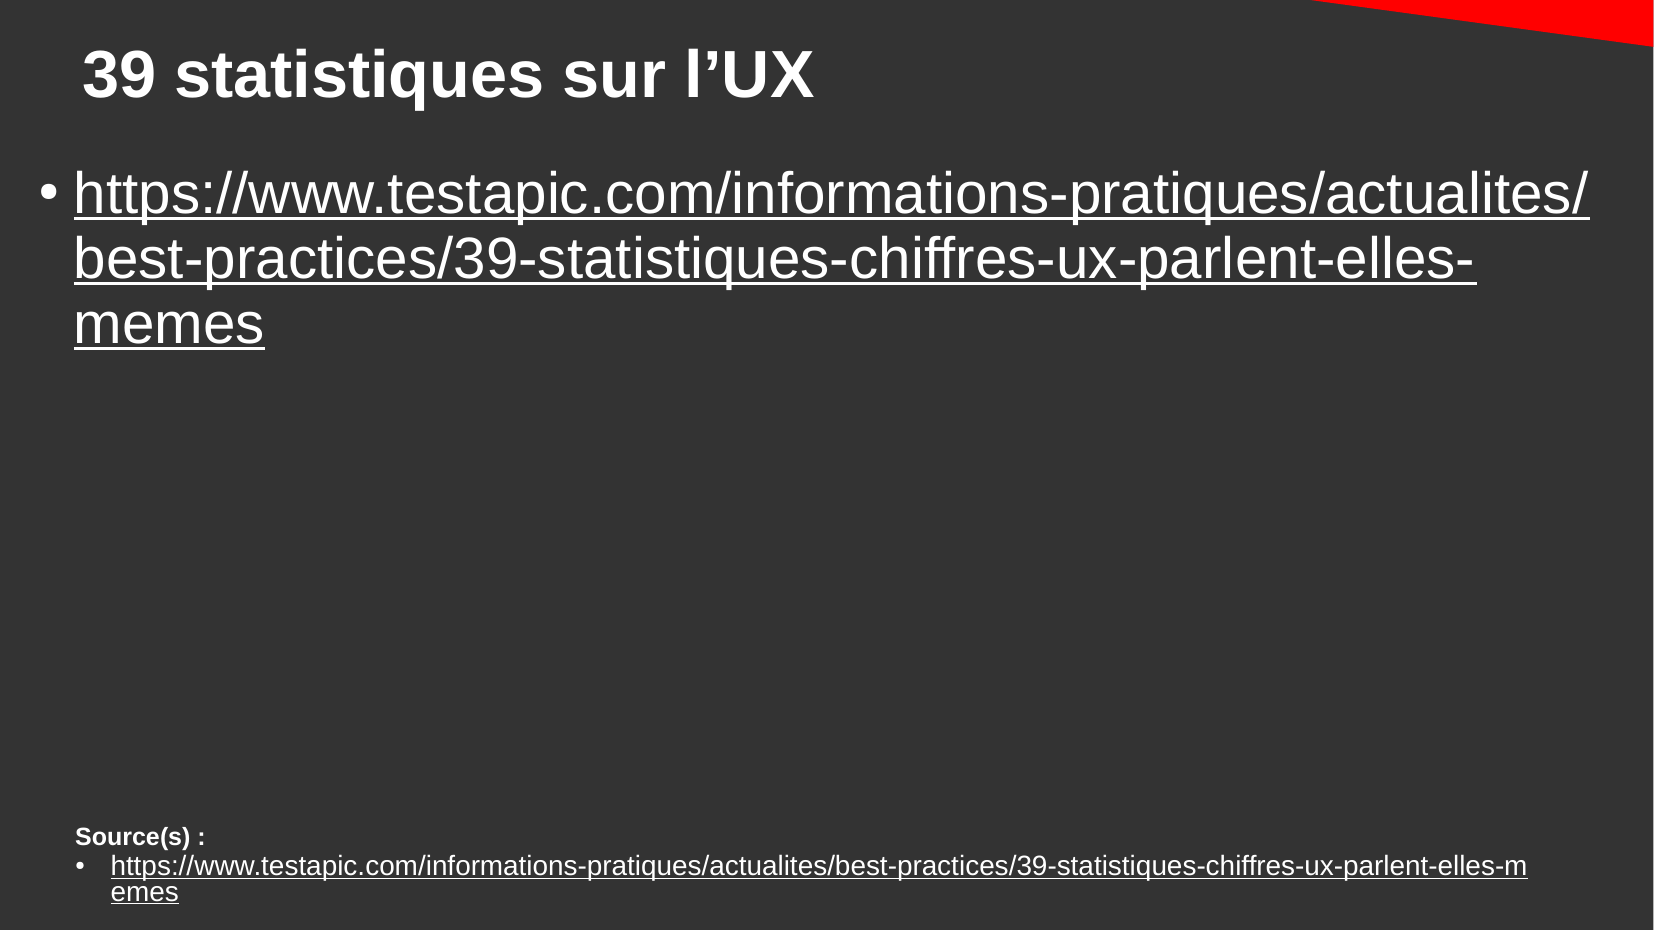

# 39 statistiques sur l’UX
https://www.testapic.com/informations-pratiques/actualites/best-practices/39-statistiques-chiffres-ux-parlent-elles-memes
Source(s) :
https://www.testapic.com/informations-pratiques/actualites/best-practices/39-statistiques-chiffres-ux-parlent-elles-memes